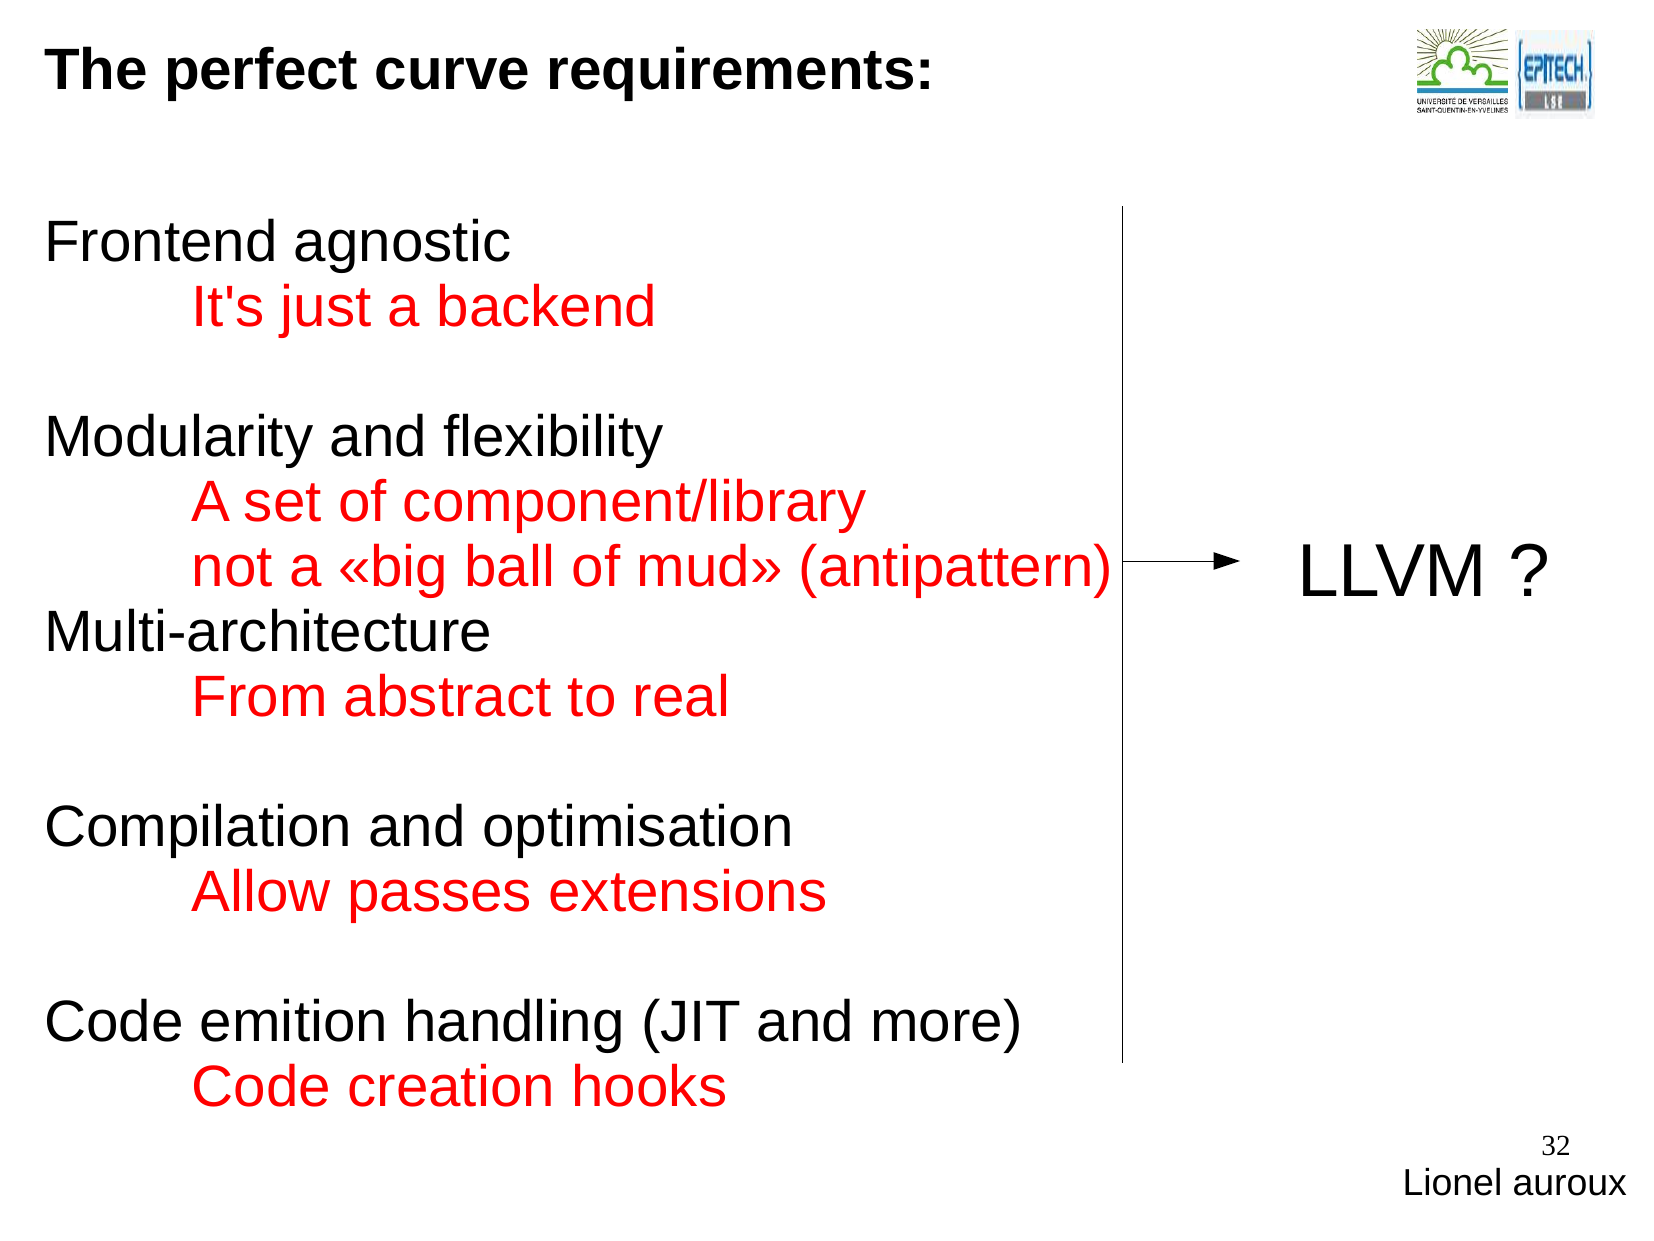

The perfect curve requirements:
Frontend agnostic
		It's just a backend
Modularity and flexibility
		A set of component/library
		not a «big ball of mud» (antipattern)
Multi-architecture
		From abstract to real
Compilation and optimisation
		Allow passes extensions
Code emition handling (JIT and more)
		Code creation hooks
LLVM ?
32
Lionel auroux